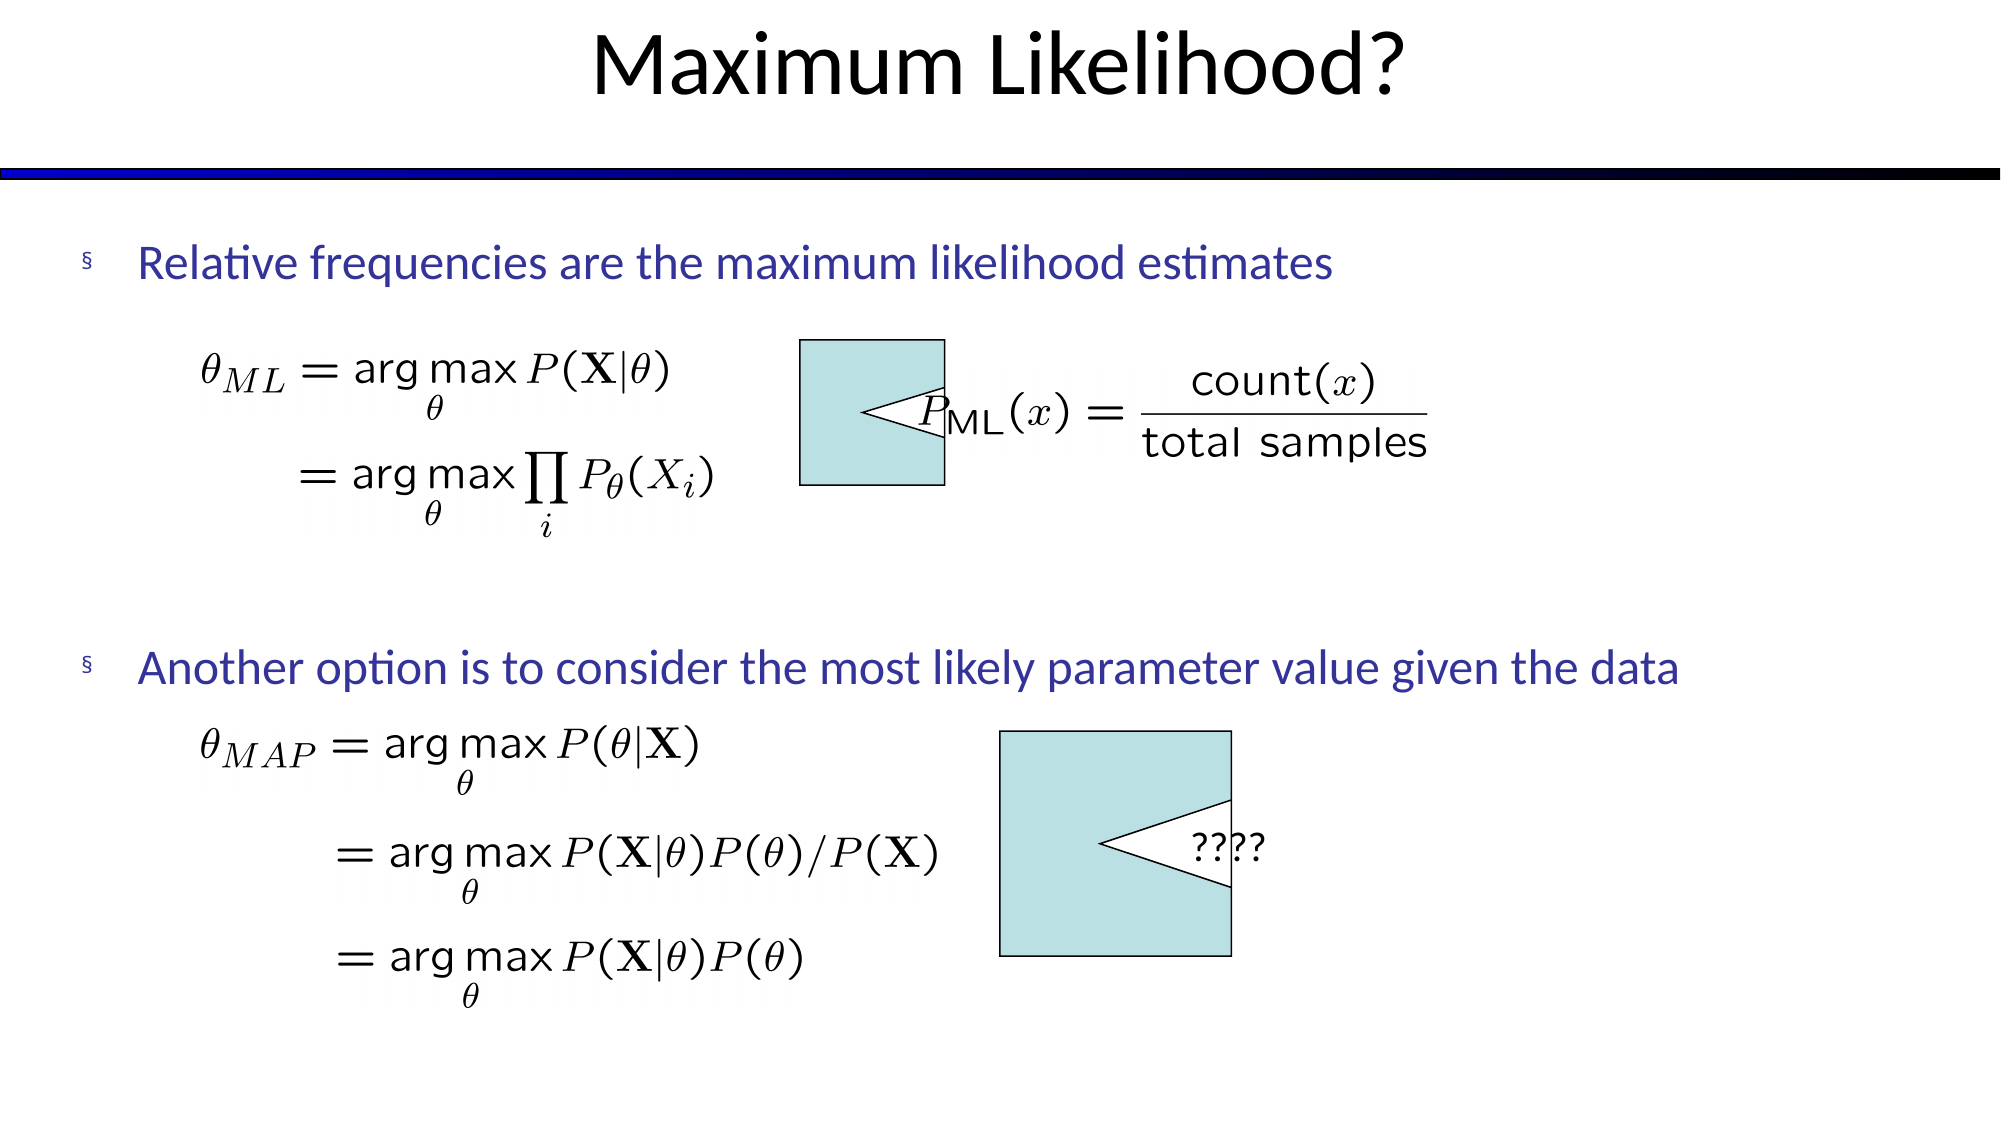

# Maximum Likelihood?
Relative frequencies are the maximum likelihood estimates
Another option is to consider the most likely parameter value given the data
????